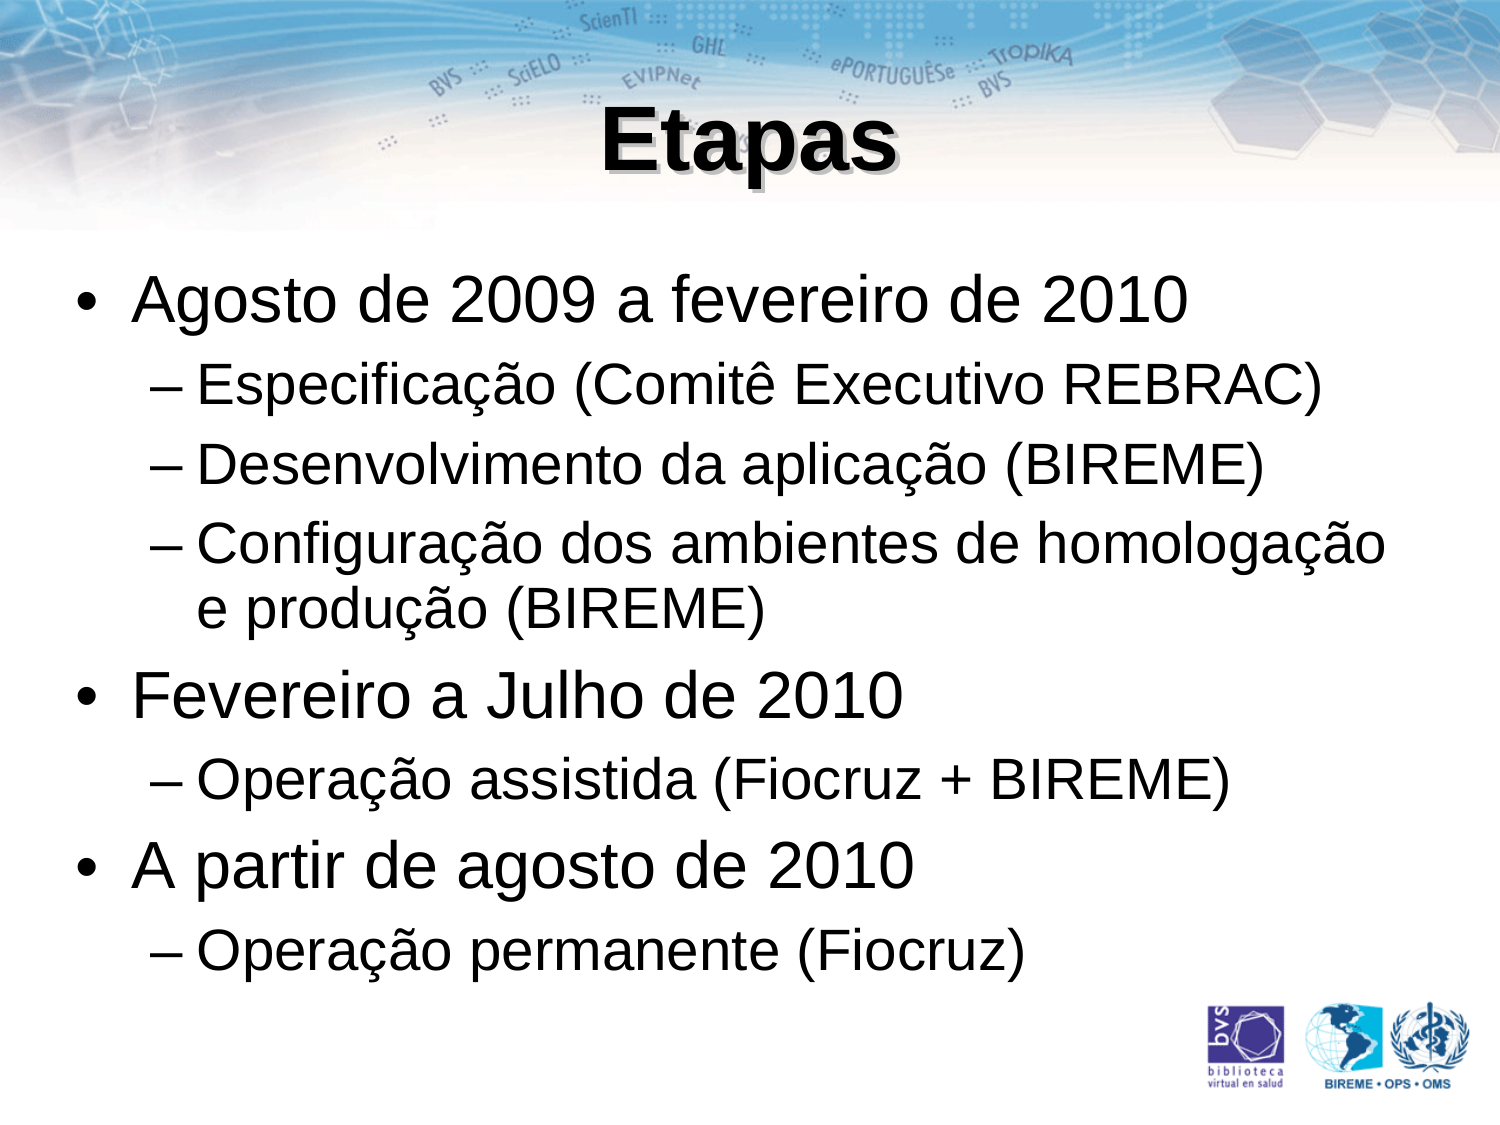

# Etapas
Agosto de 2009 a fevereiro de 2010
Especificação (Comitê Executivo REBRAC)
Desenvolvimento da aplicação (BIREME)
Configuração dos ambientes de homologação e produção (BIREME)
Fevereiro a Julho de 2010
Operação assistida (Fiocruz + BIREME)
A partir de agosto de 2010
Operação permanente (Fiocruz)